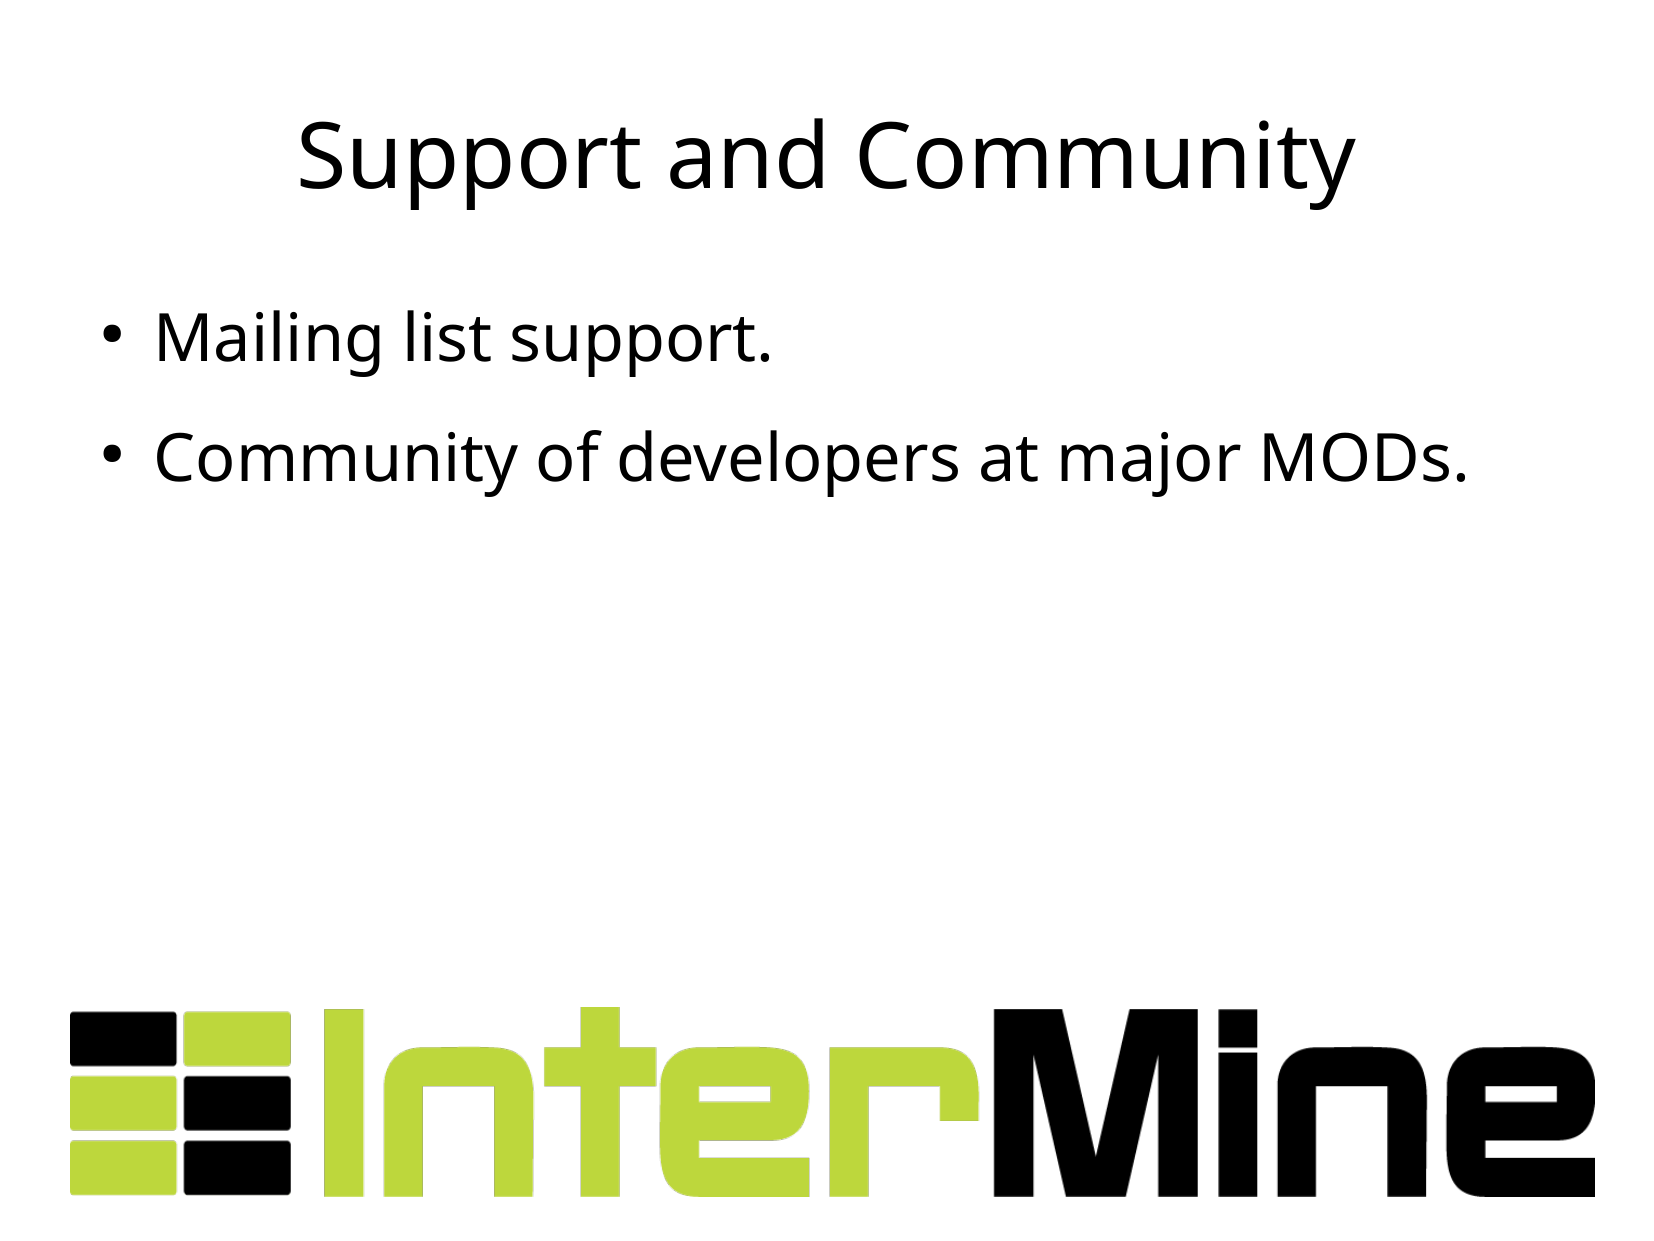

# Support and Community
Mailing list support.
Community of developers at major MODs.